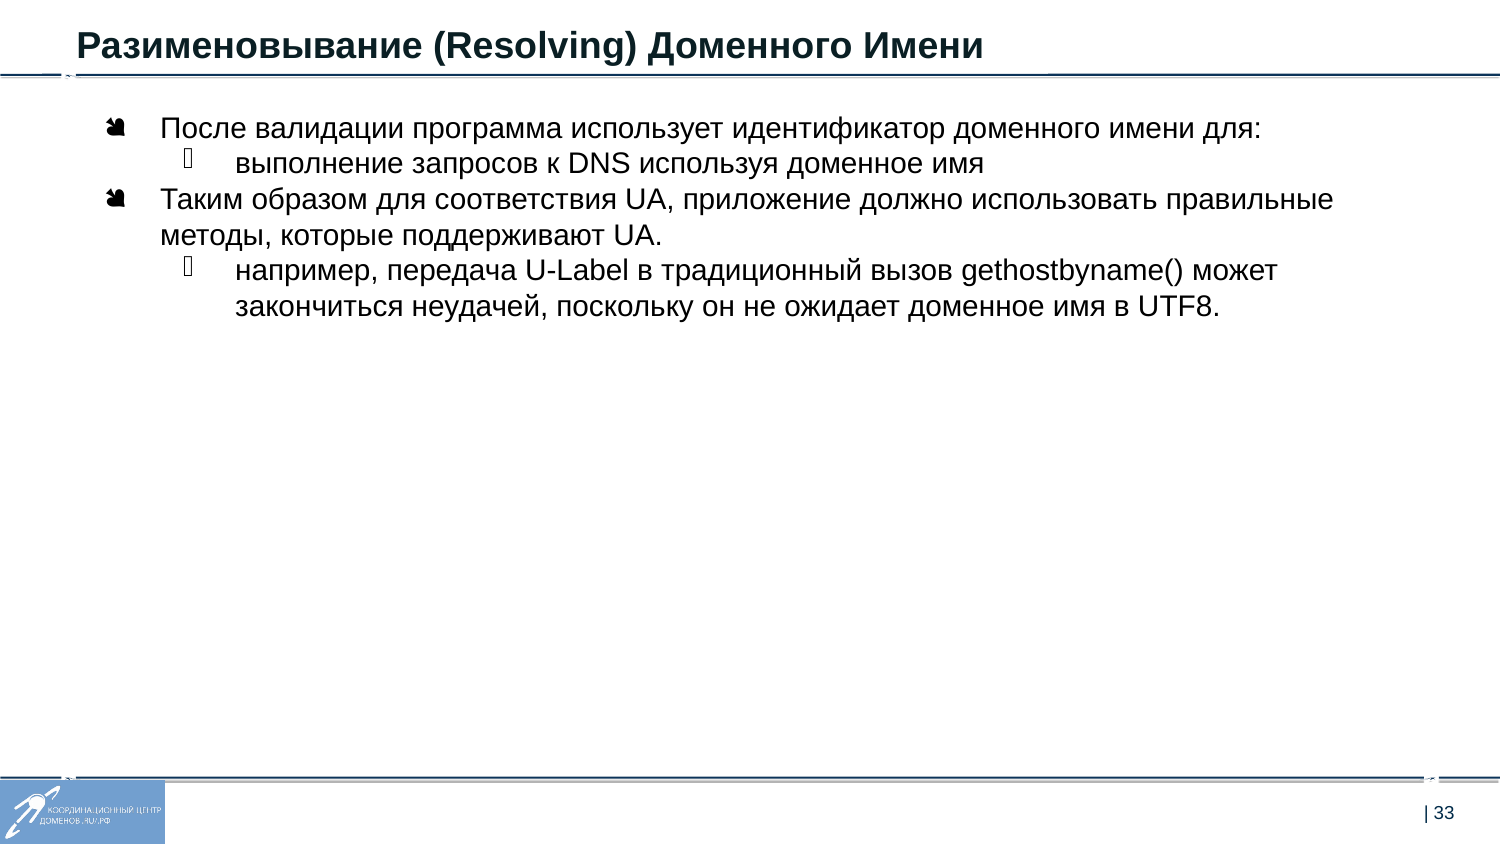

# Разименовывание (Resolving) Доменного Имени
После валидации программа использует идентификатор доменного имени для:
выполнение запросов к DNS используя доменное имя
Таким образом для соответствия UA, приложение должно использовать правильные методы, которые поддерживают UA.
например, передача U-Label в традиционный вызов gethostbyname() может закончиться неудачей, поскольку он не ожидает доменное имя в UTF8.